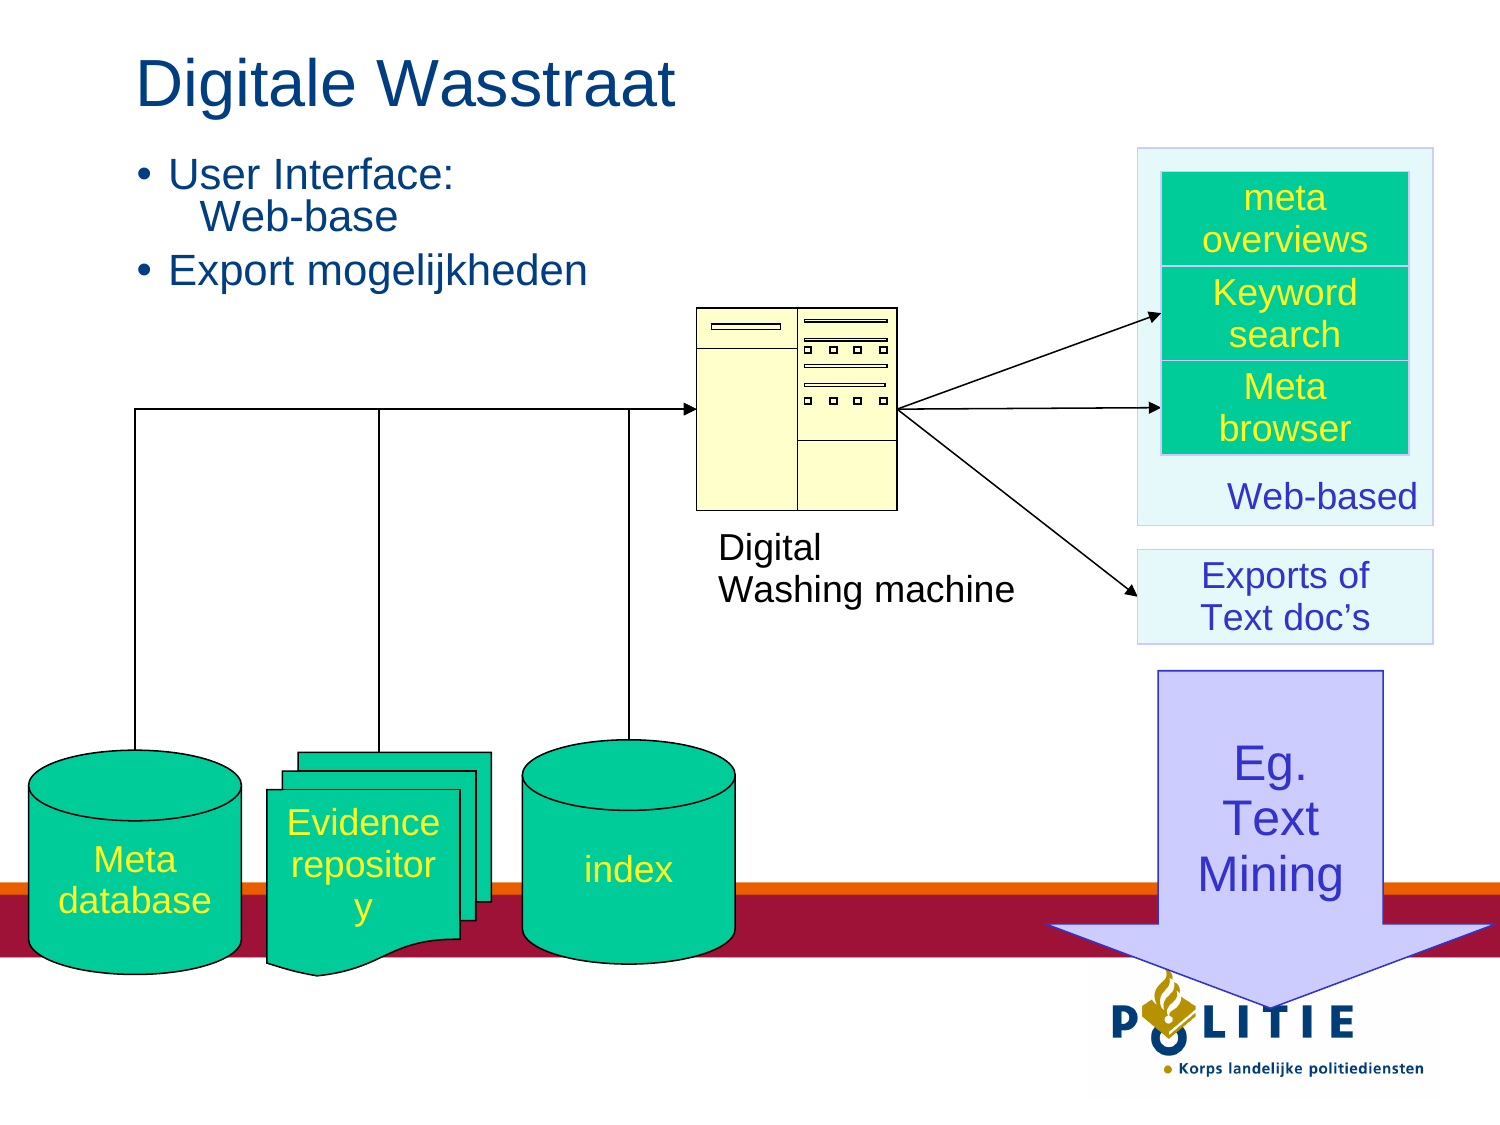

# Digitale Wasstraat
User Interface:
Web-base
Export mogelijkheden
Web-based
meta
overviews
Keyword
search
Digital
Washing machine
Meta
browser
Exports of
Text doc’s
Eg.
Text
Mining
index
Meta
database
Evidence
repository